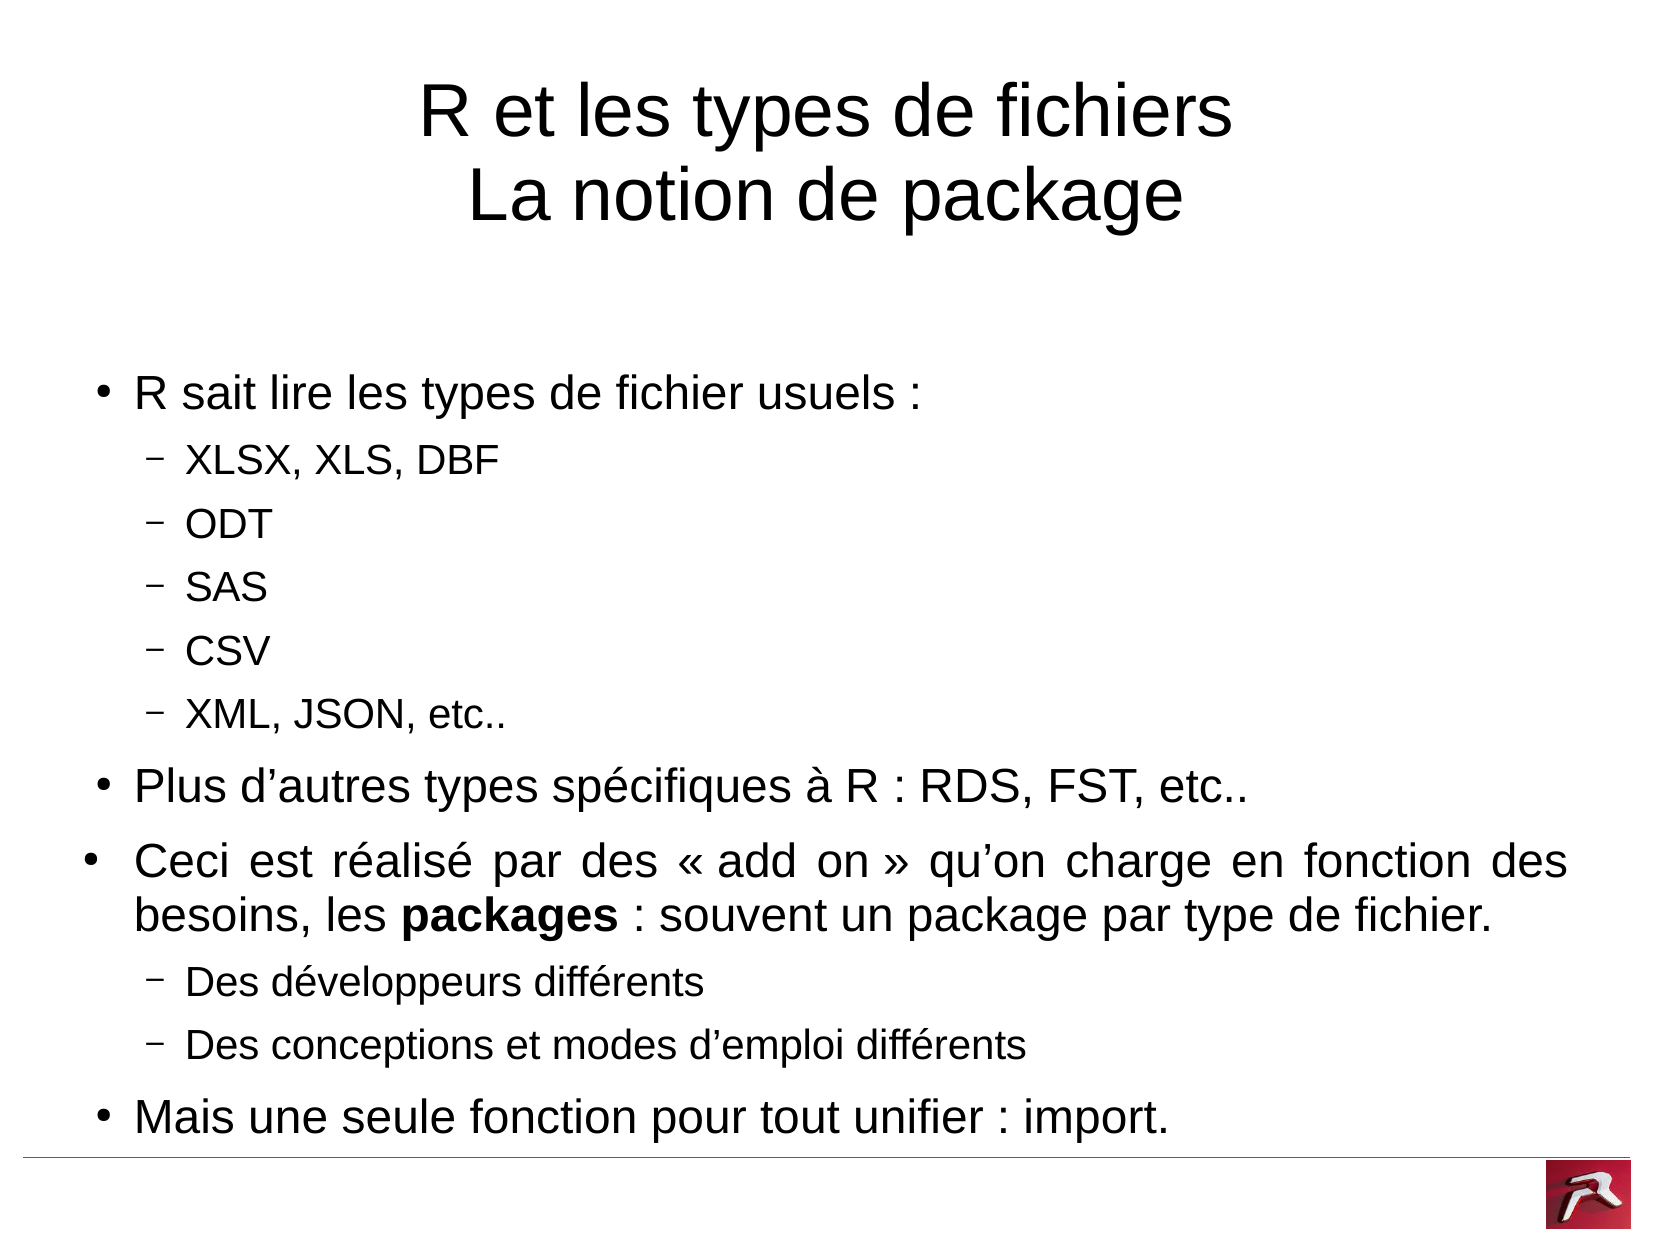

# R et les types de fichiers La notion de package
R sait lire les types de fichier usuels :
XLSX, XLS, DBF
ODT
SAS
CSV
XML, JSON, etc..
Plus d’autres types spécifiques à R : RDS, FST, etc..
Ceci est réalisé par des « add on » qu’on charge en fonction des besoins, les packages : souvent un package par type de fichier.
Des développeurs différents
Des conceptions et modes d’emploi différents
Mais une seule fonction pour tout unifier : import.